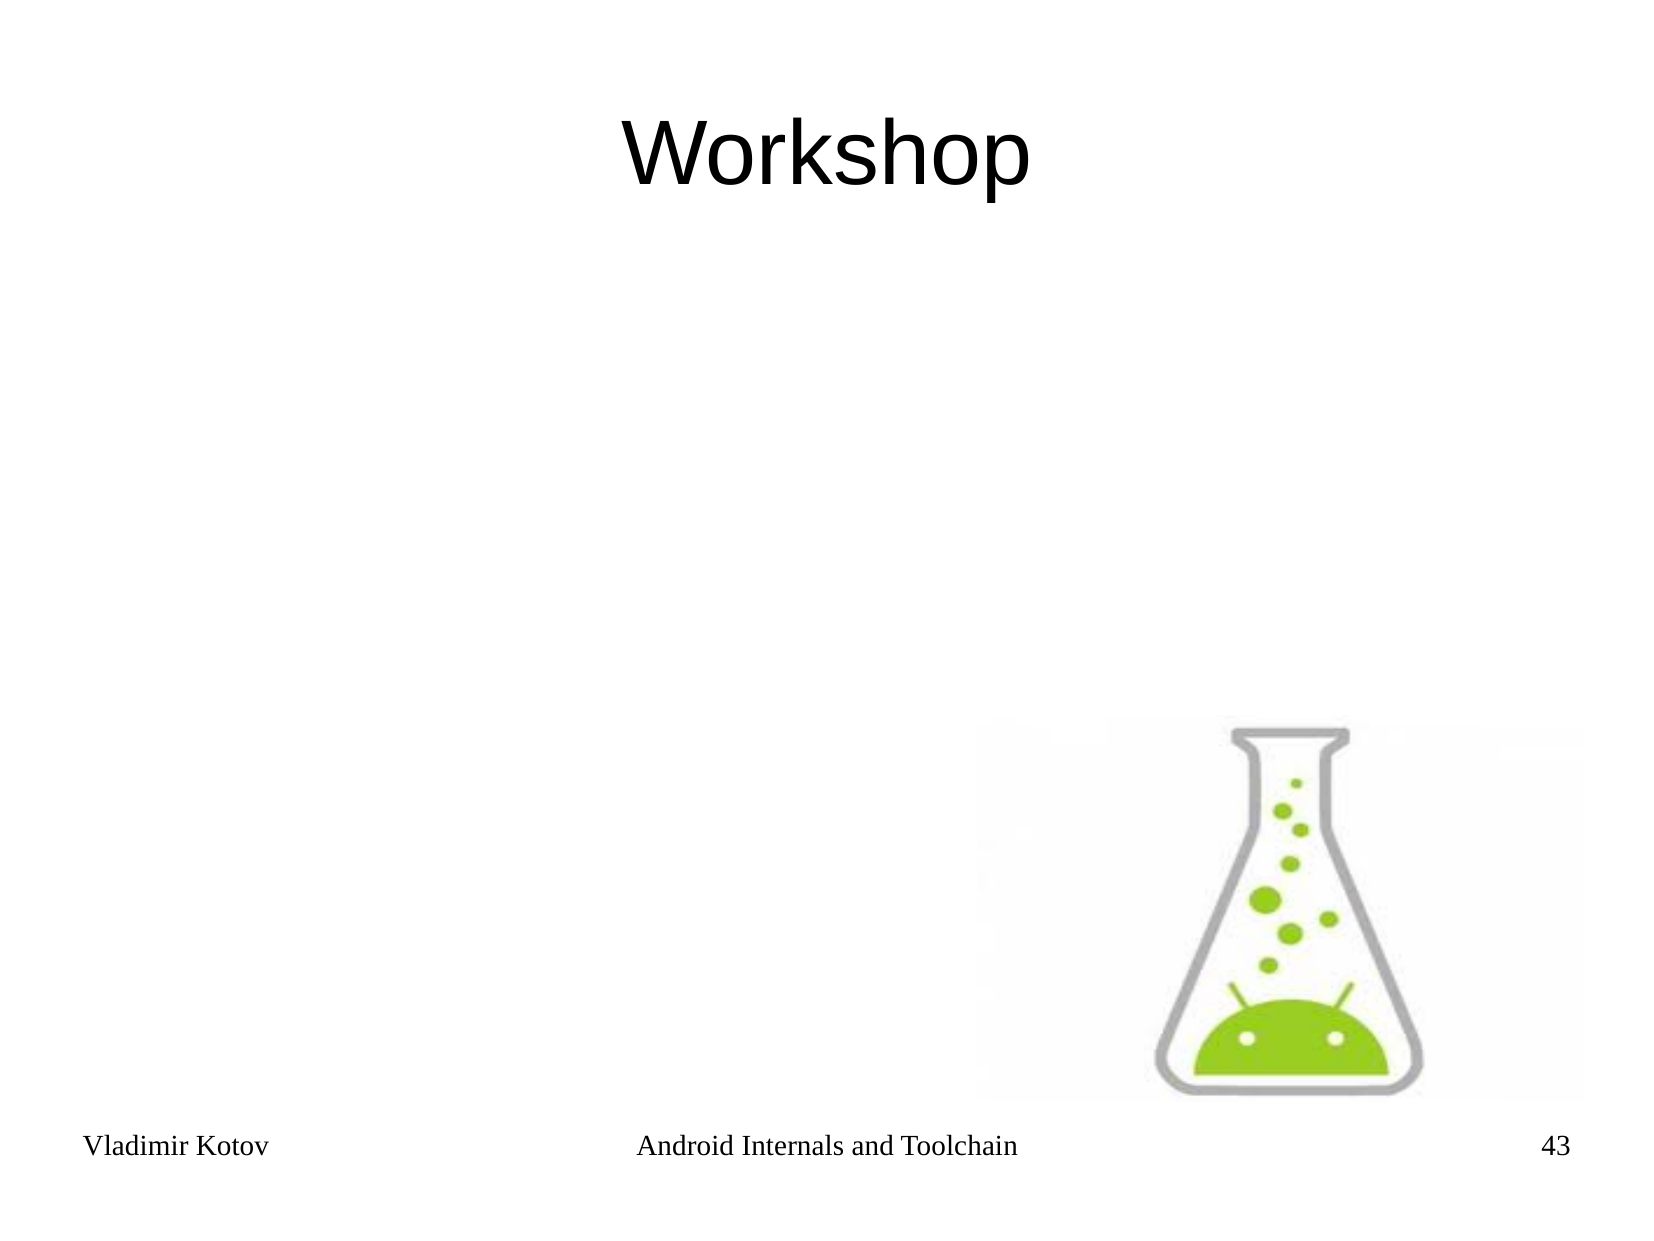

# Workshop
Vladimir Kotov
Android Internals and Toolchain
43